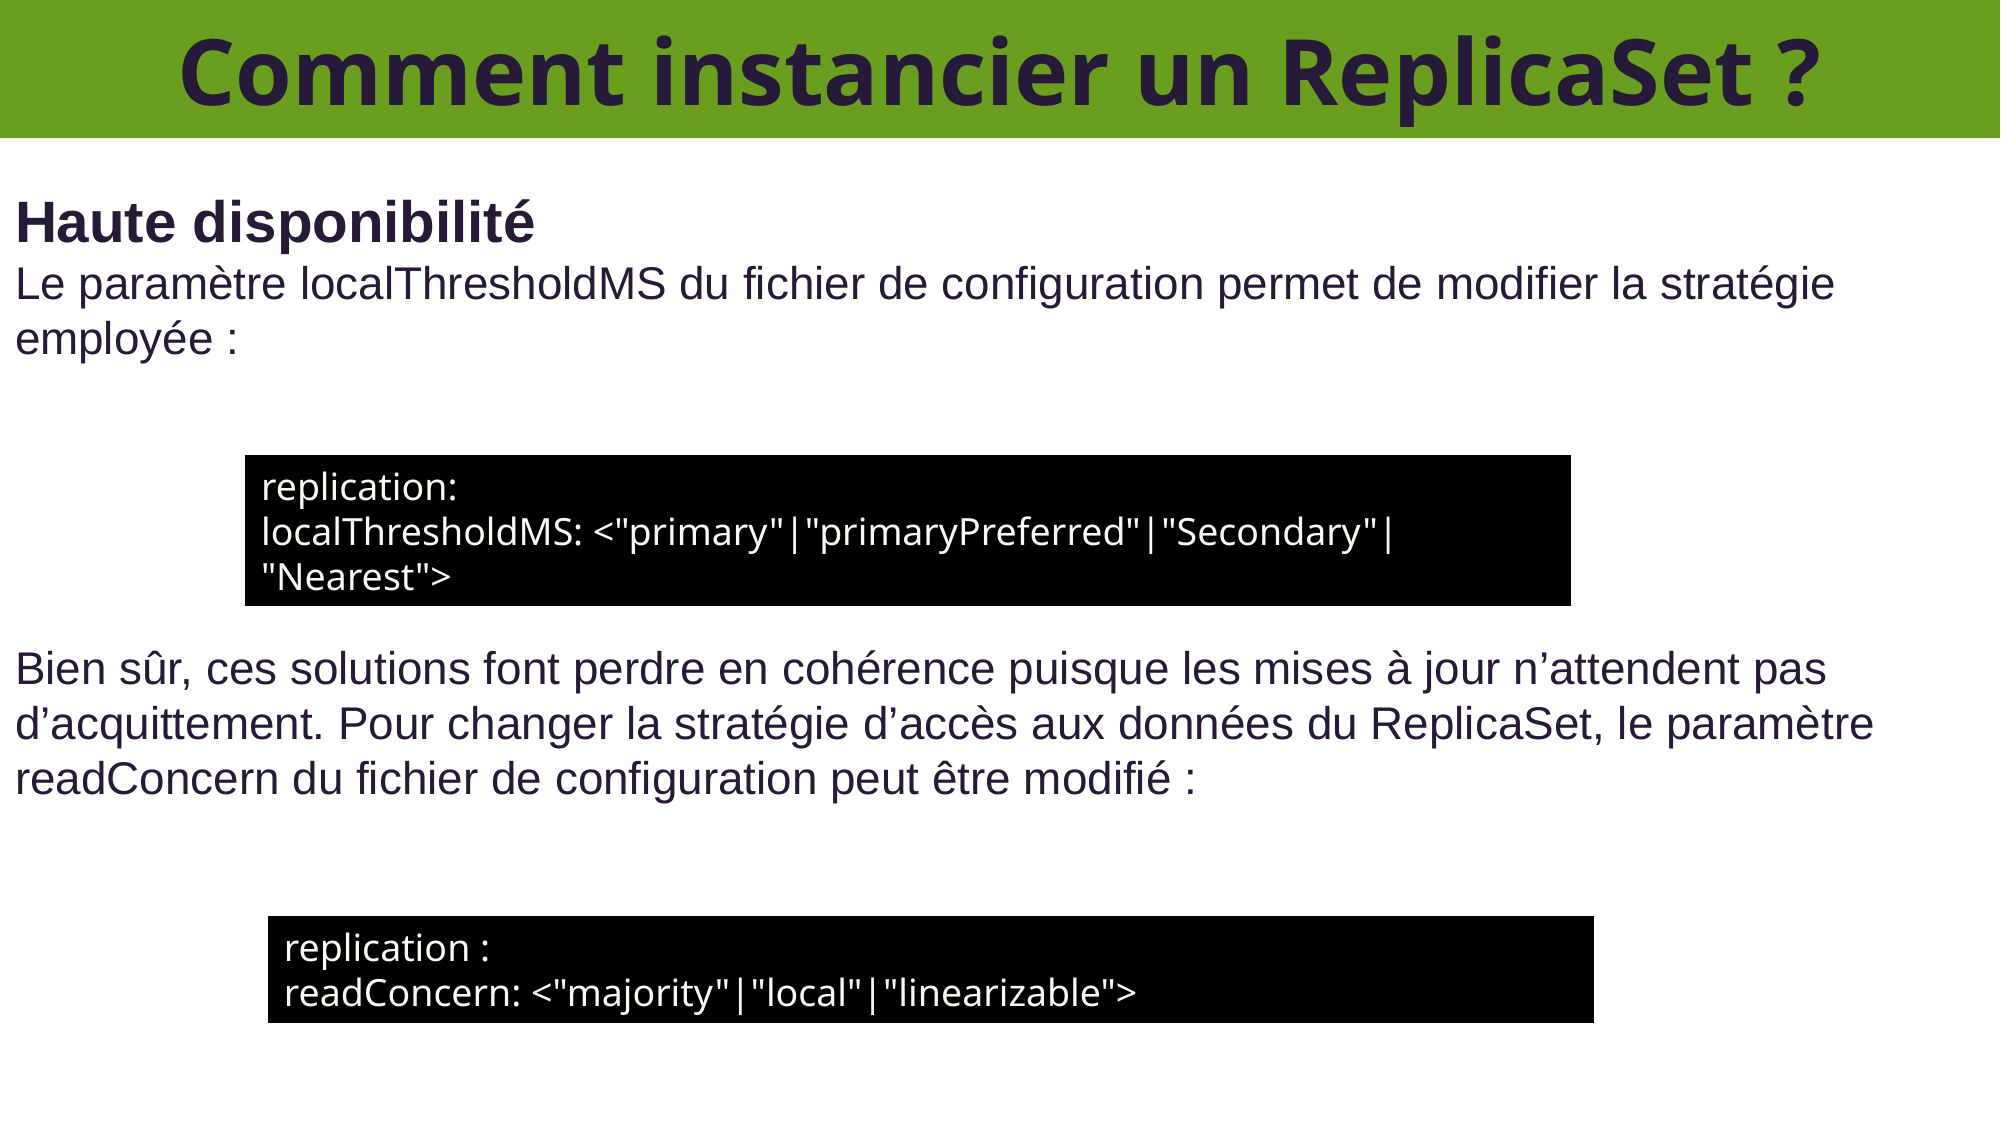

Comment instancier un ReplicaSet ?
Haute disponibilité
Le paramètre localThresholdMS du fichier de configuration permet de modifier la stratégie employée :
Bien sûr, ces solutions font perdre en cohérence puisque les mises à jour n’attendent pas d’acquittement. Pour changer la stratégie d’accès aux données du ReplicaSet, le paramètre readConcern du fichier de configuration peut être modifié :
replication:
localThresholdMS: <"primary"|"primaryPreferred"|"Secondary"| "Nearest">
replication :
readConcern: <"majority"|"local"|"linearizable">